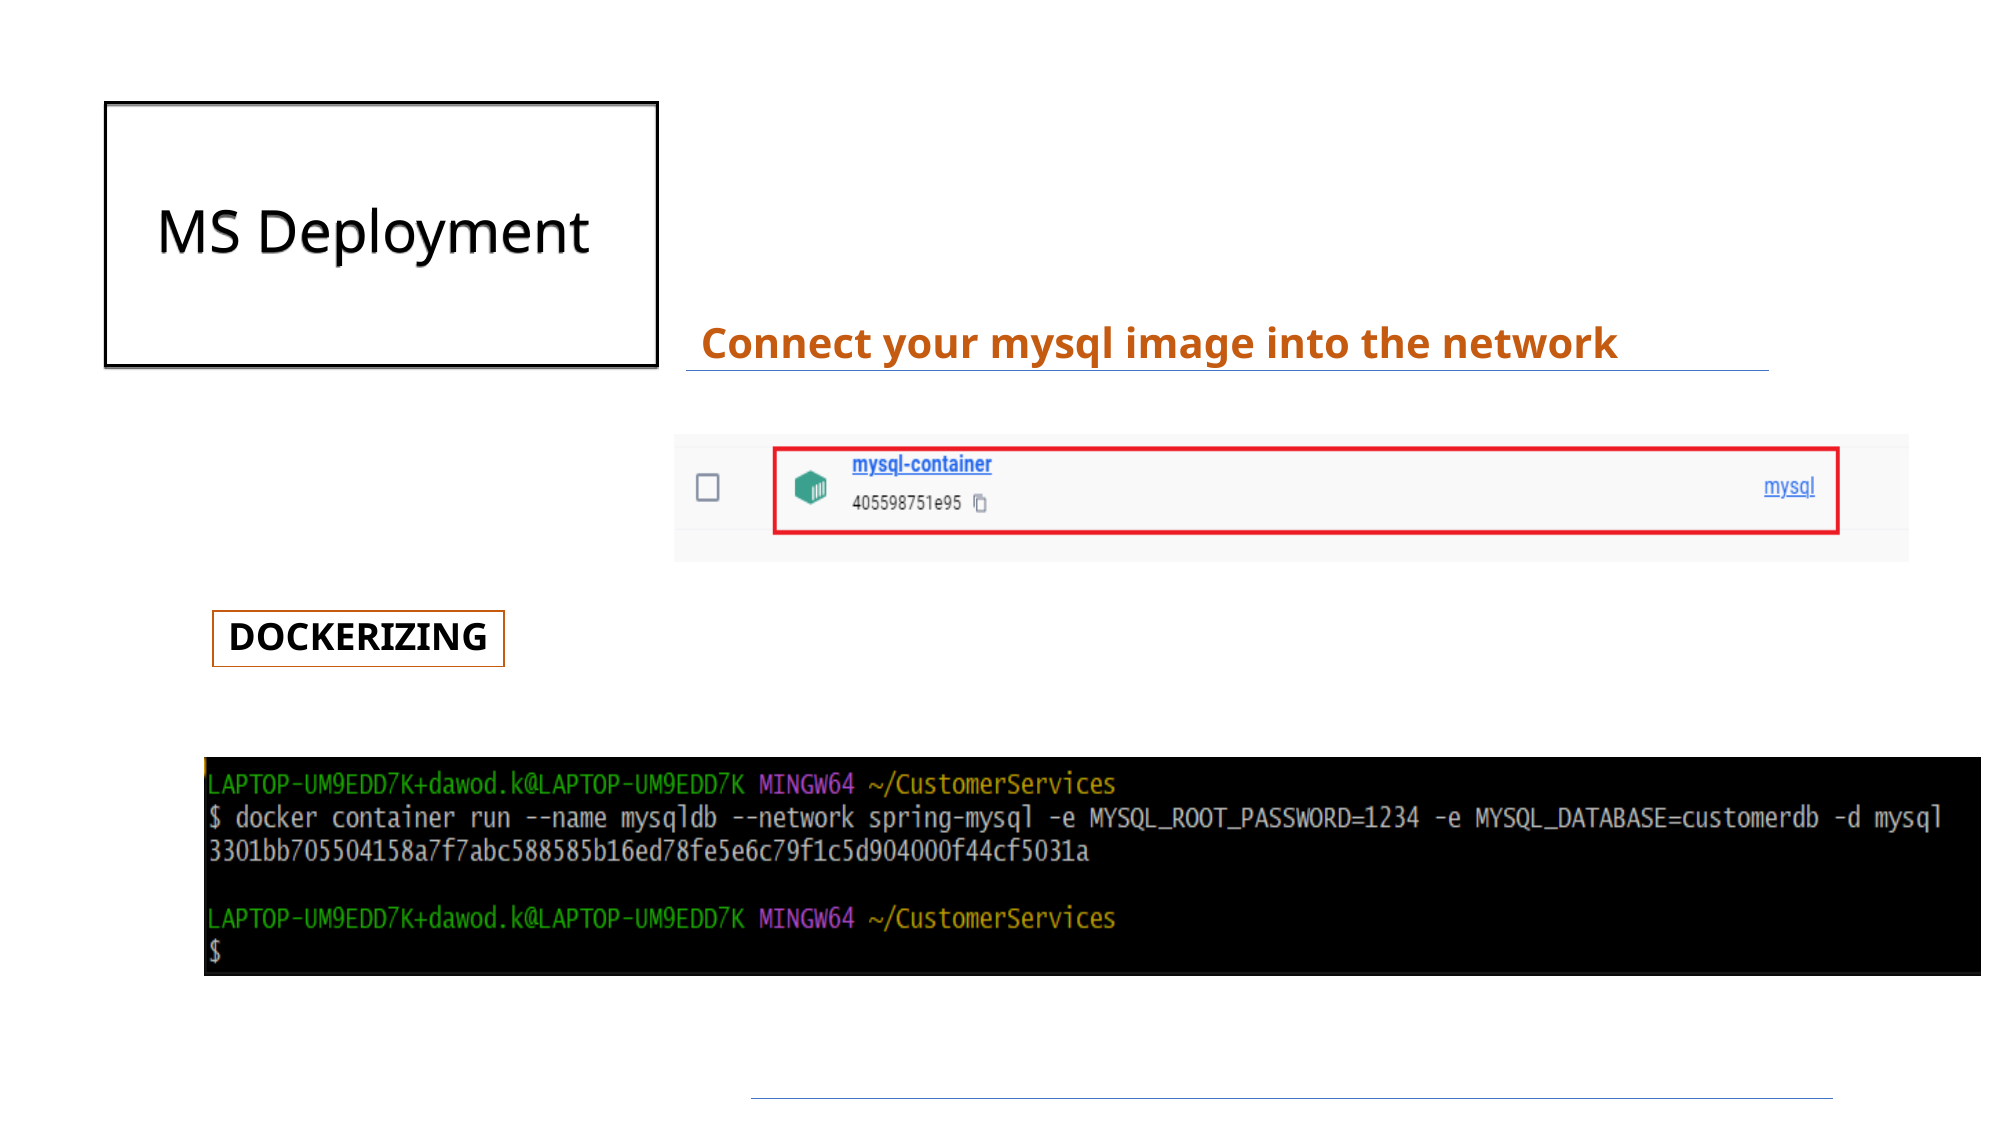

# MS Deployment
Connect your mysql image into the network
DOCKERIZING